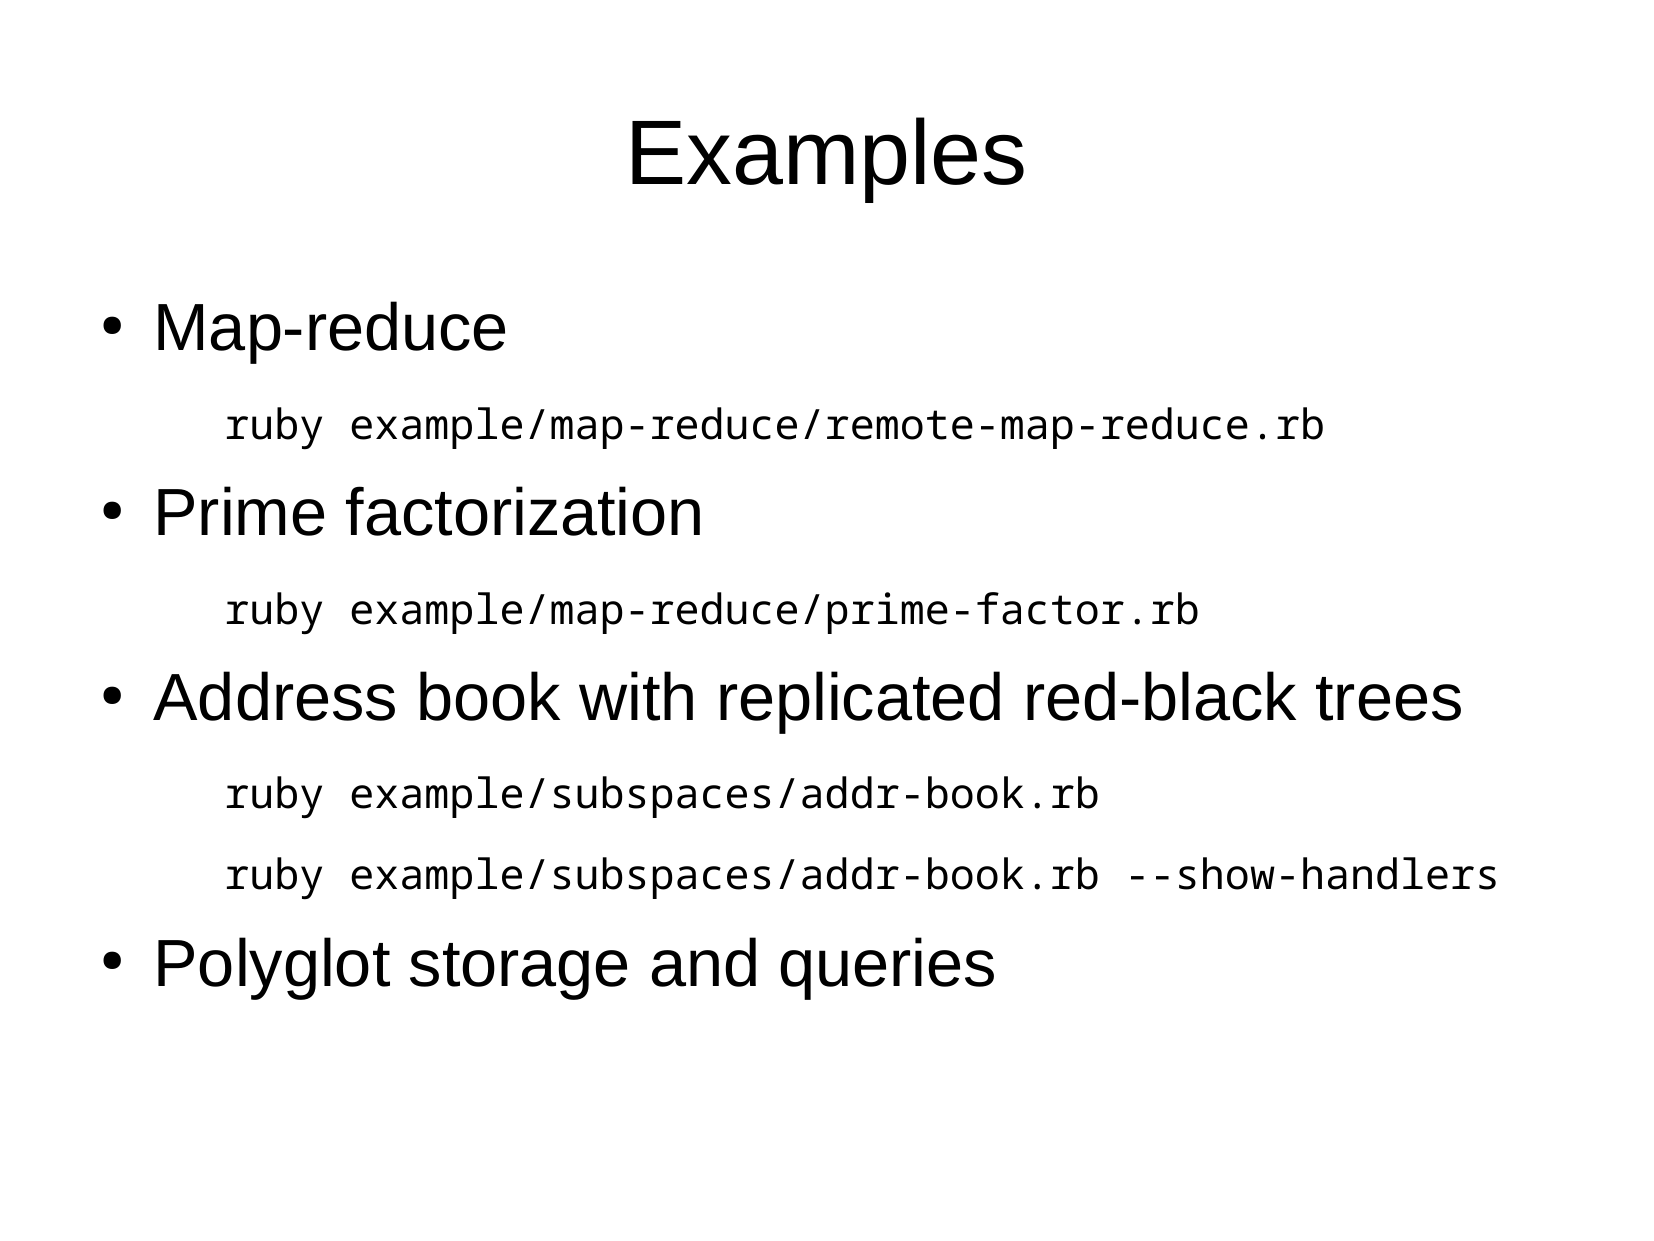

# Examples
Map-reduce
ruby example/map-reduce/remote-map-reduce.rb
Prime factorization
ruby example/map-reduce/prime-factor.rb
Address book with replicated red-black trees
ruby example/subspaces/addr-book.rb
ruby example/subspaces/addr-book.rb --show-handlers
Polyglot storage and queries